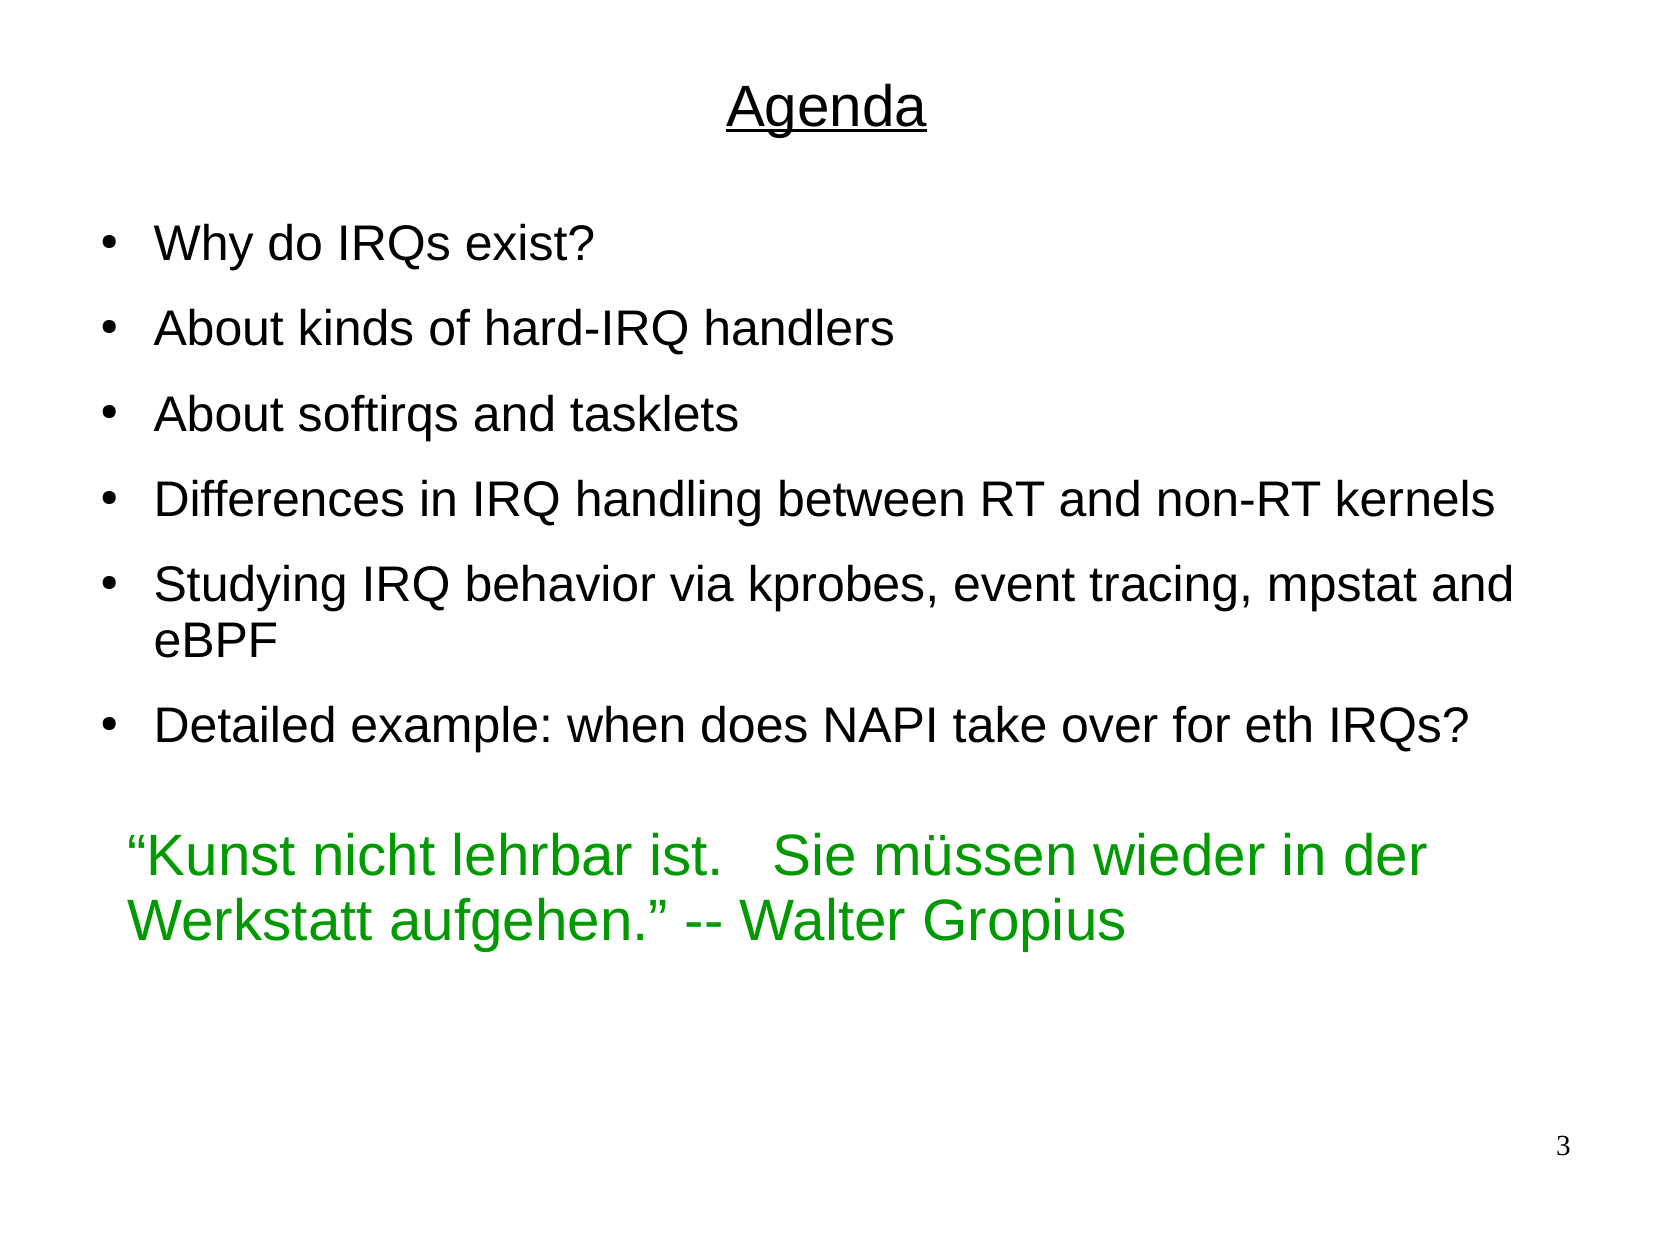

# Agenda
Why do IRQs exist?
About kinds of hard-IRQ handlers
About softirqs and tasklets
Differences in IRQ handling between RT and non-RT kernels
Studying IRQ behavior via kprobes, event tracing, mpstat and eBPF
Detailed example: when does NAPI take over for eth IRQs?
“Kunst nicht lehrbar ist. Sie müssen wieder in der Werkstatt aufgehen.” -- Walter Gropius
3